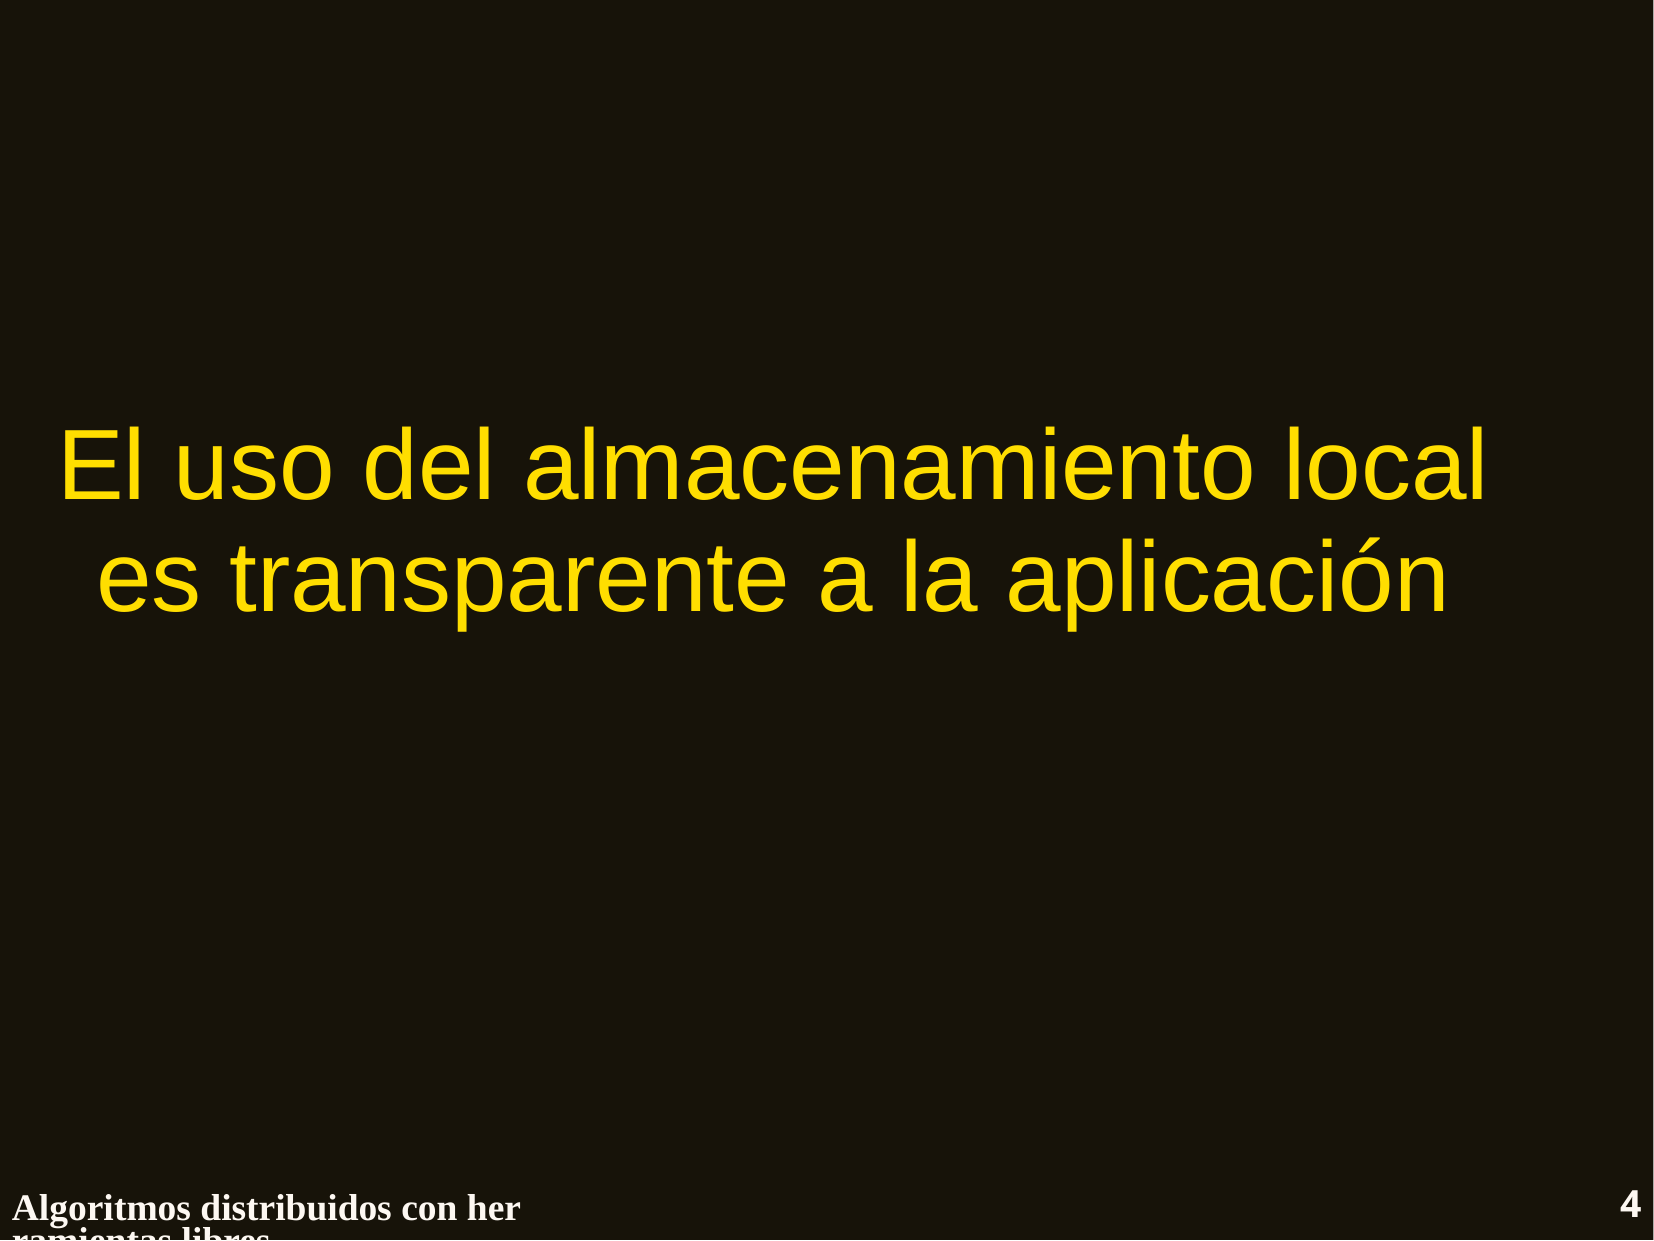

# El uso del almacenamiento local es transparente a la aplicación
Algoritmos distribuidos con herramientas libres
4